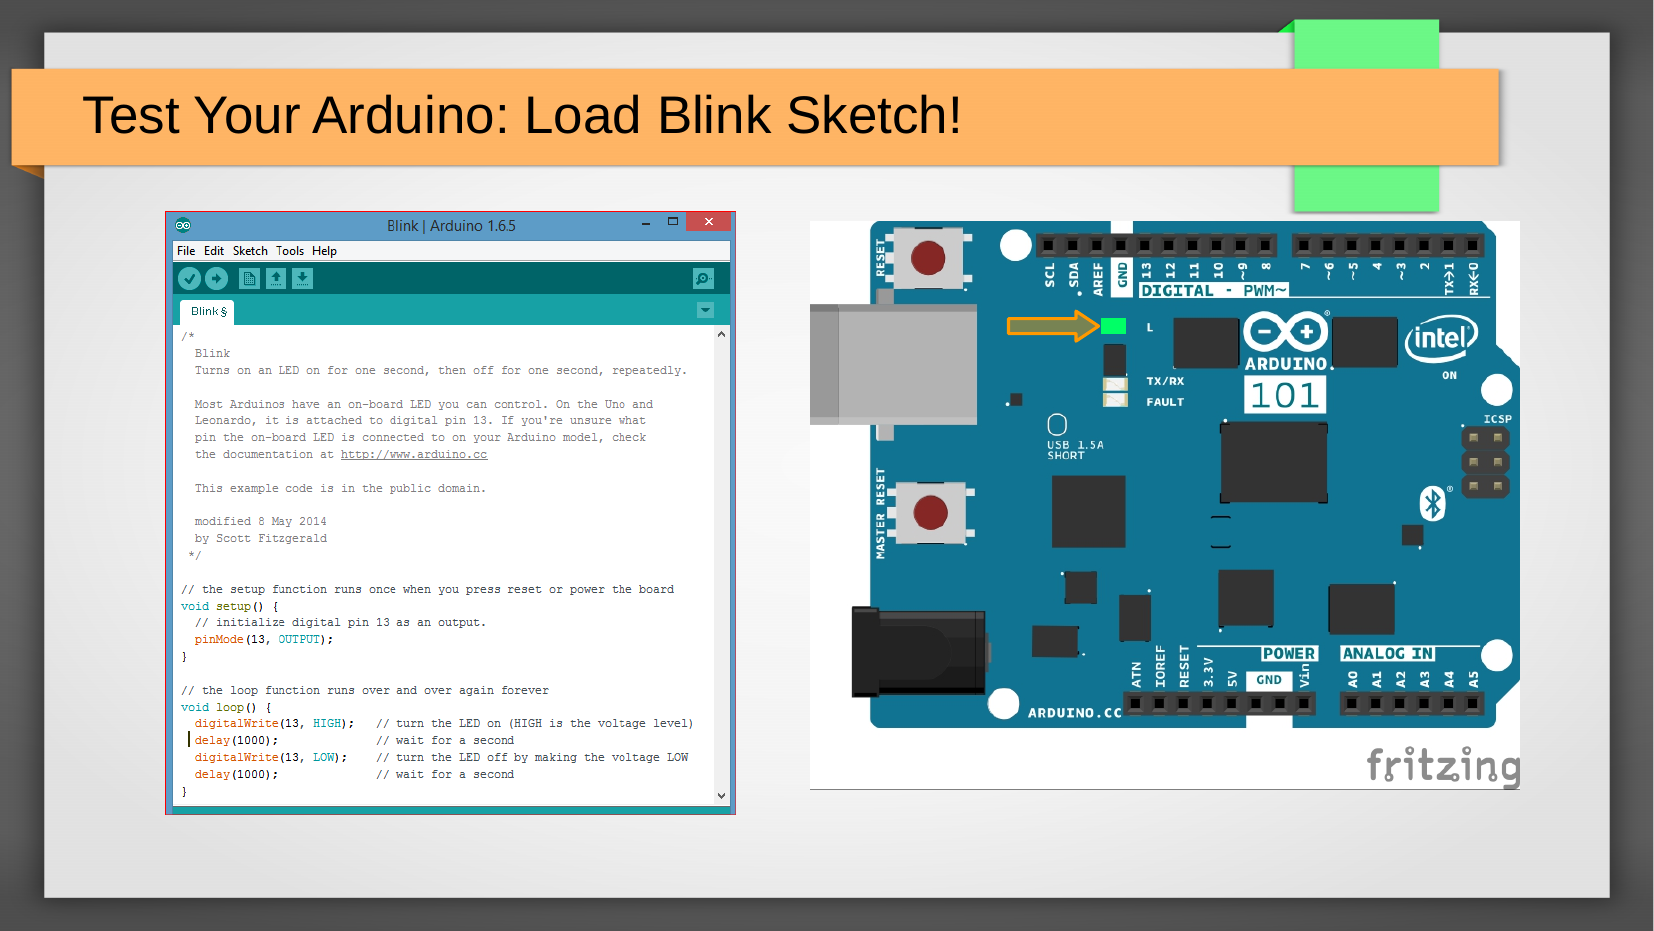

# Test Your Arduino: Load Blink Sketch!